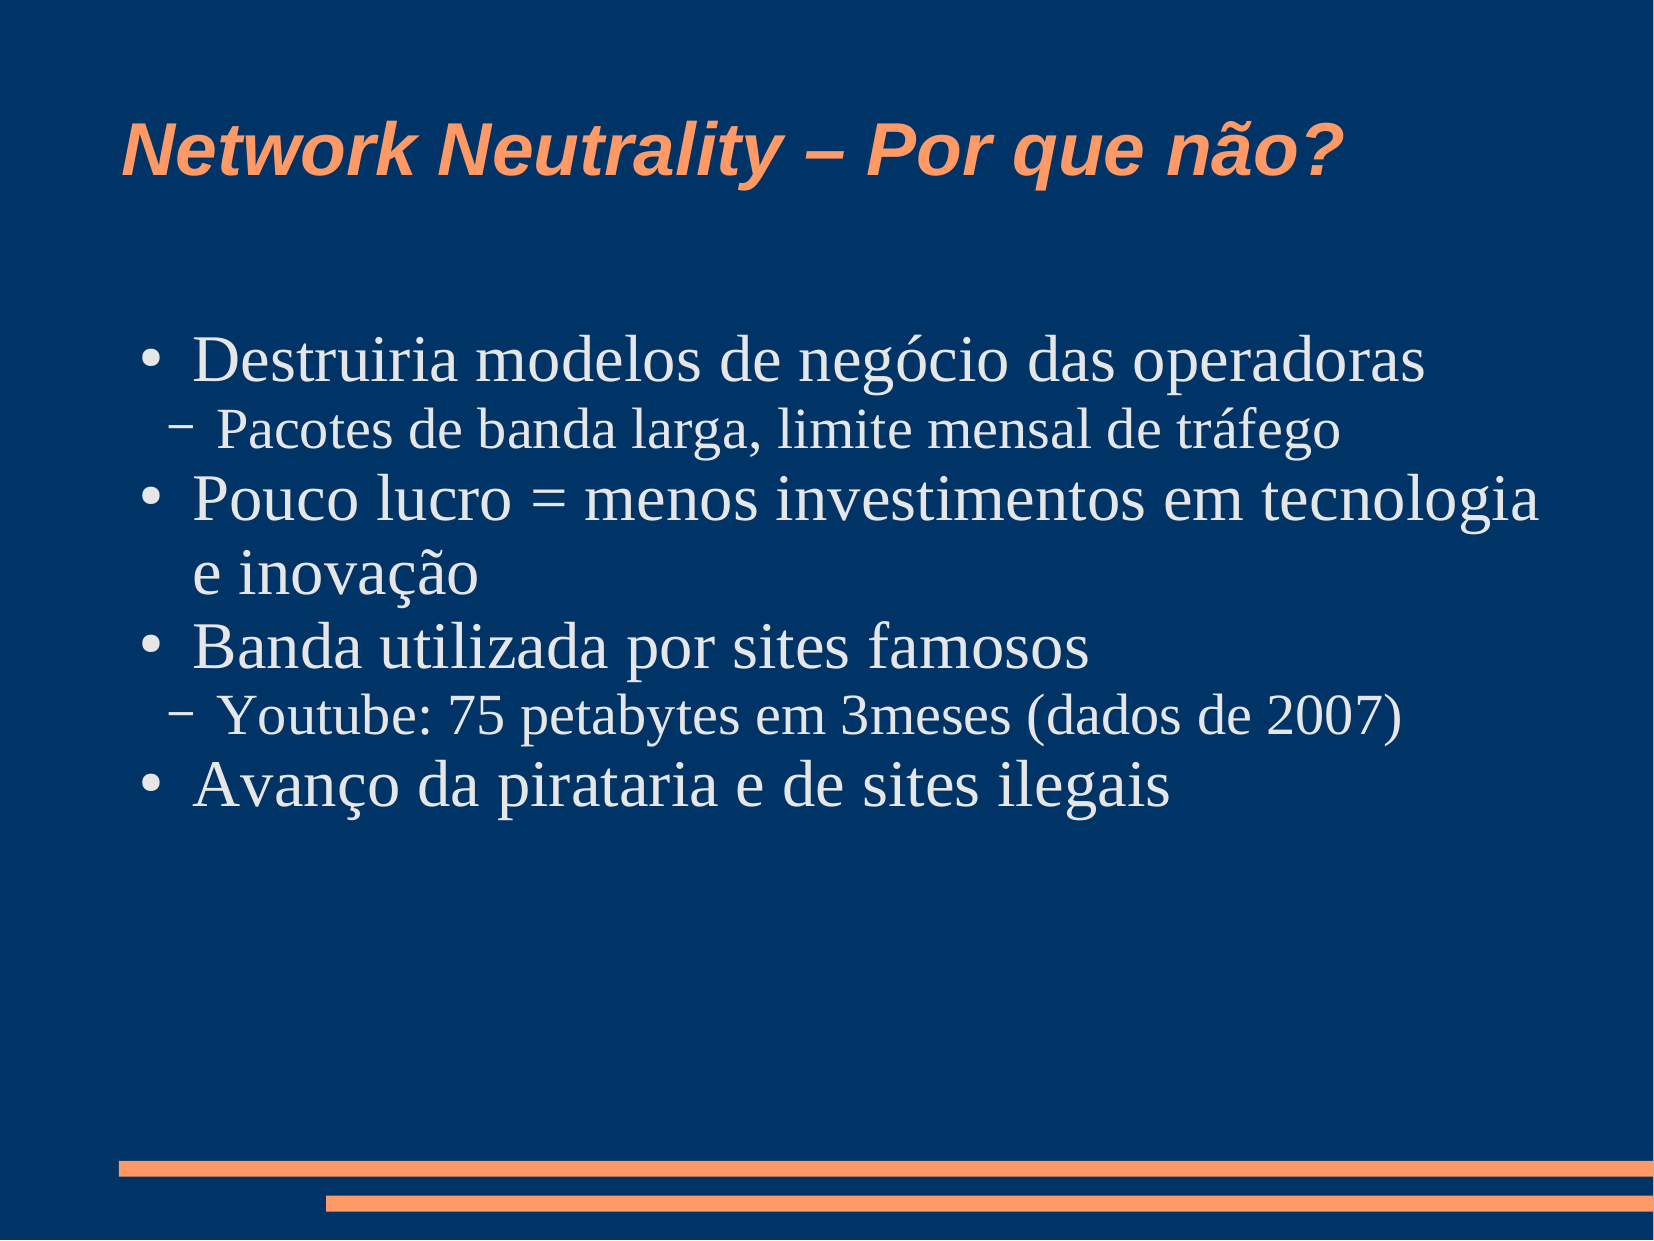

# Network Neutrality – Por que não?
Destruiria modelos de negócio das operadoras
Pacotes de banda larga, limite mensal de tráfego
Pouco lucro = menos investimentos em tecnologia e inovação
Banda utilizada por sites famosos
Youtube: 75 petabytes em 3meses (dados de 2007)
Avanço da pirataria e de sites ilegais